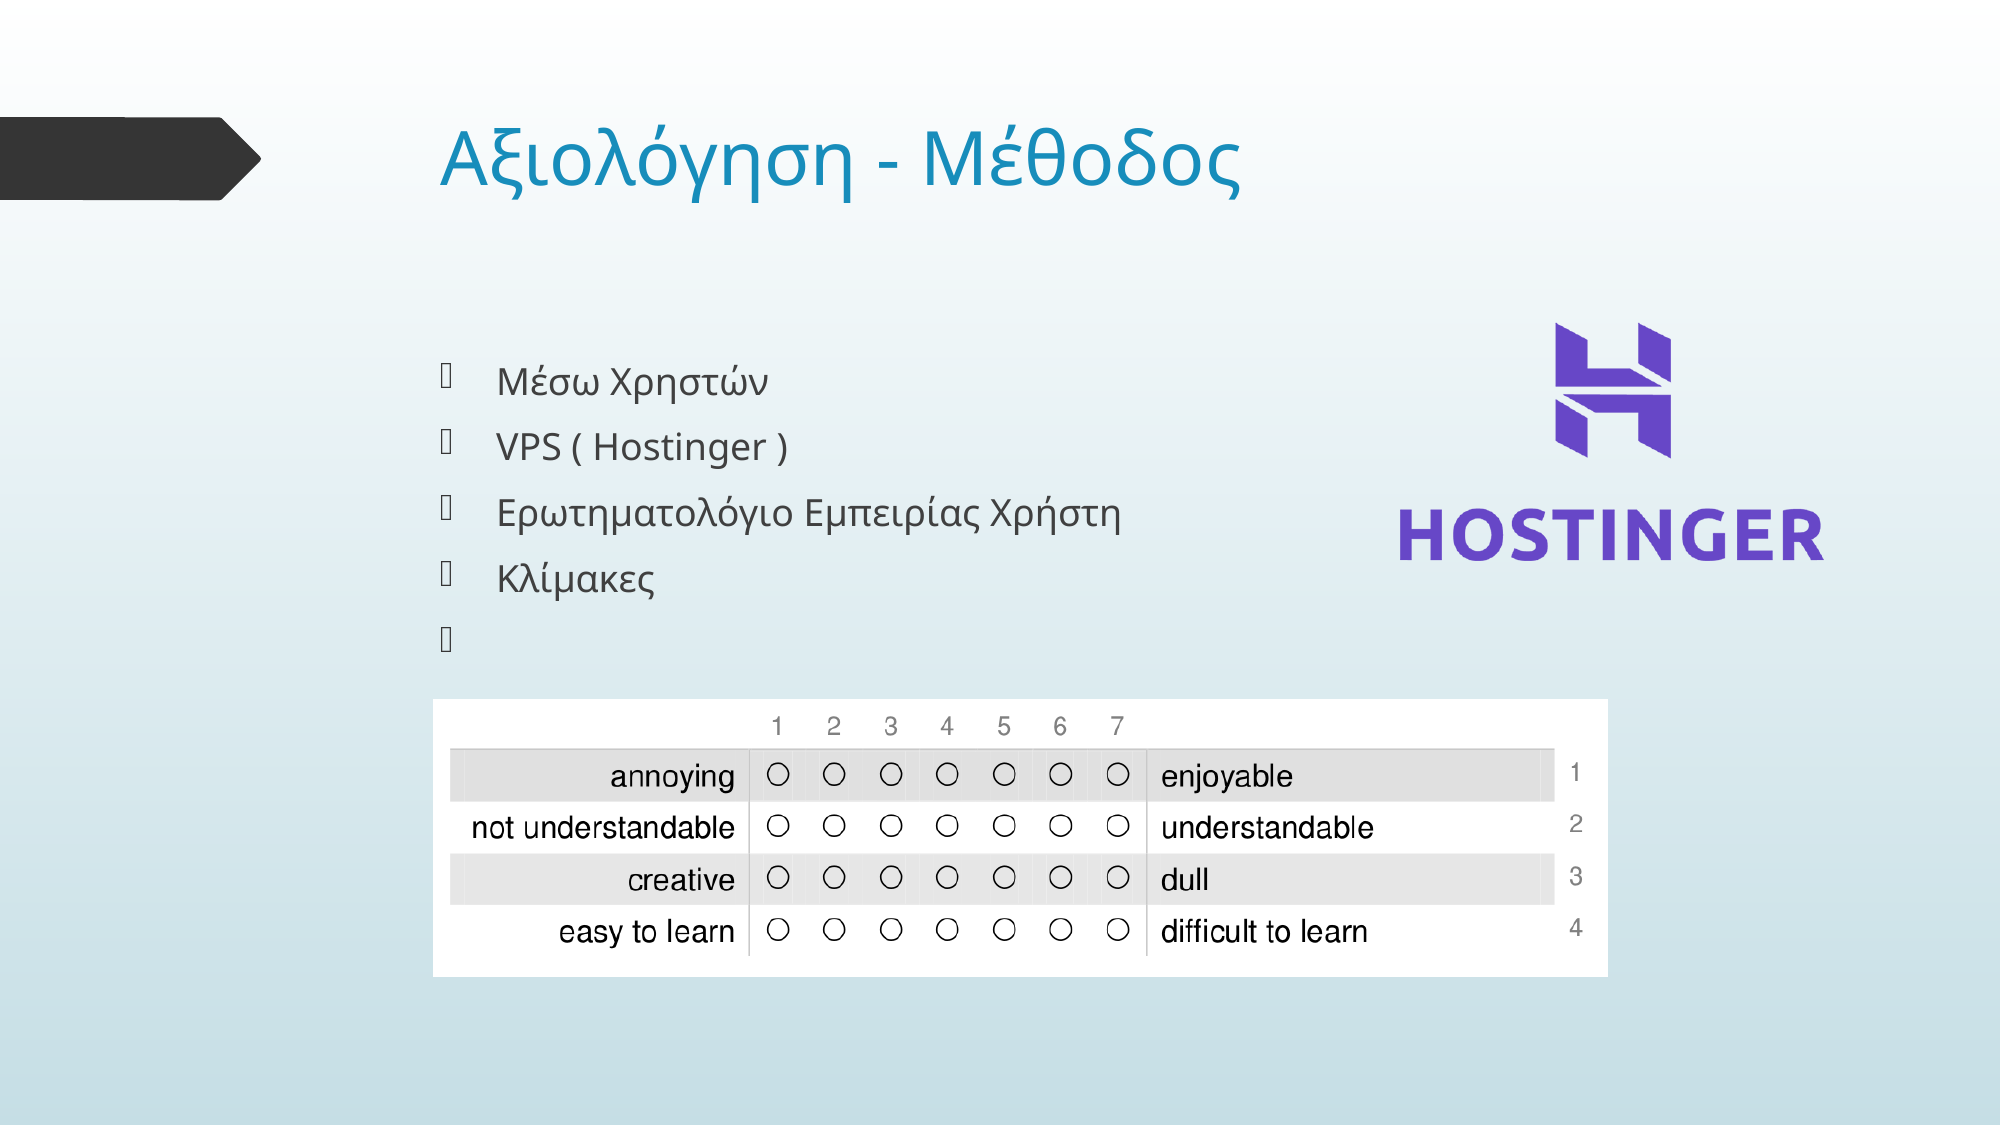

# Αξιολόγηση - Μέθοδος
Μέσω Χρηστών
VPS ( Hostinger )
Ερωτηματολόγιο Εμπειρίας Χρήστη
Κλίμακες